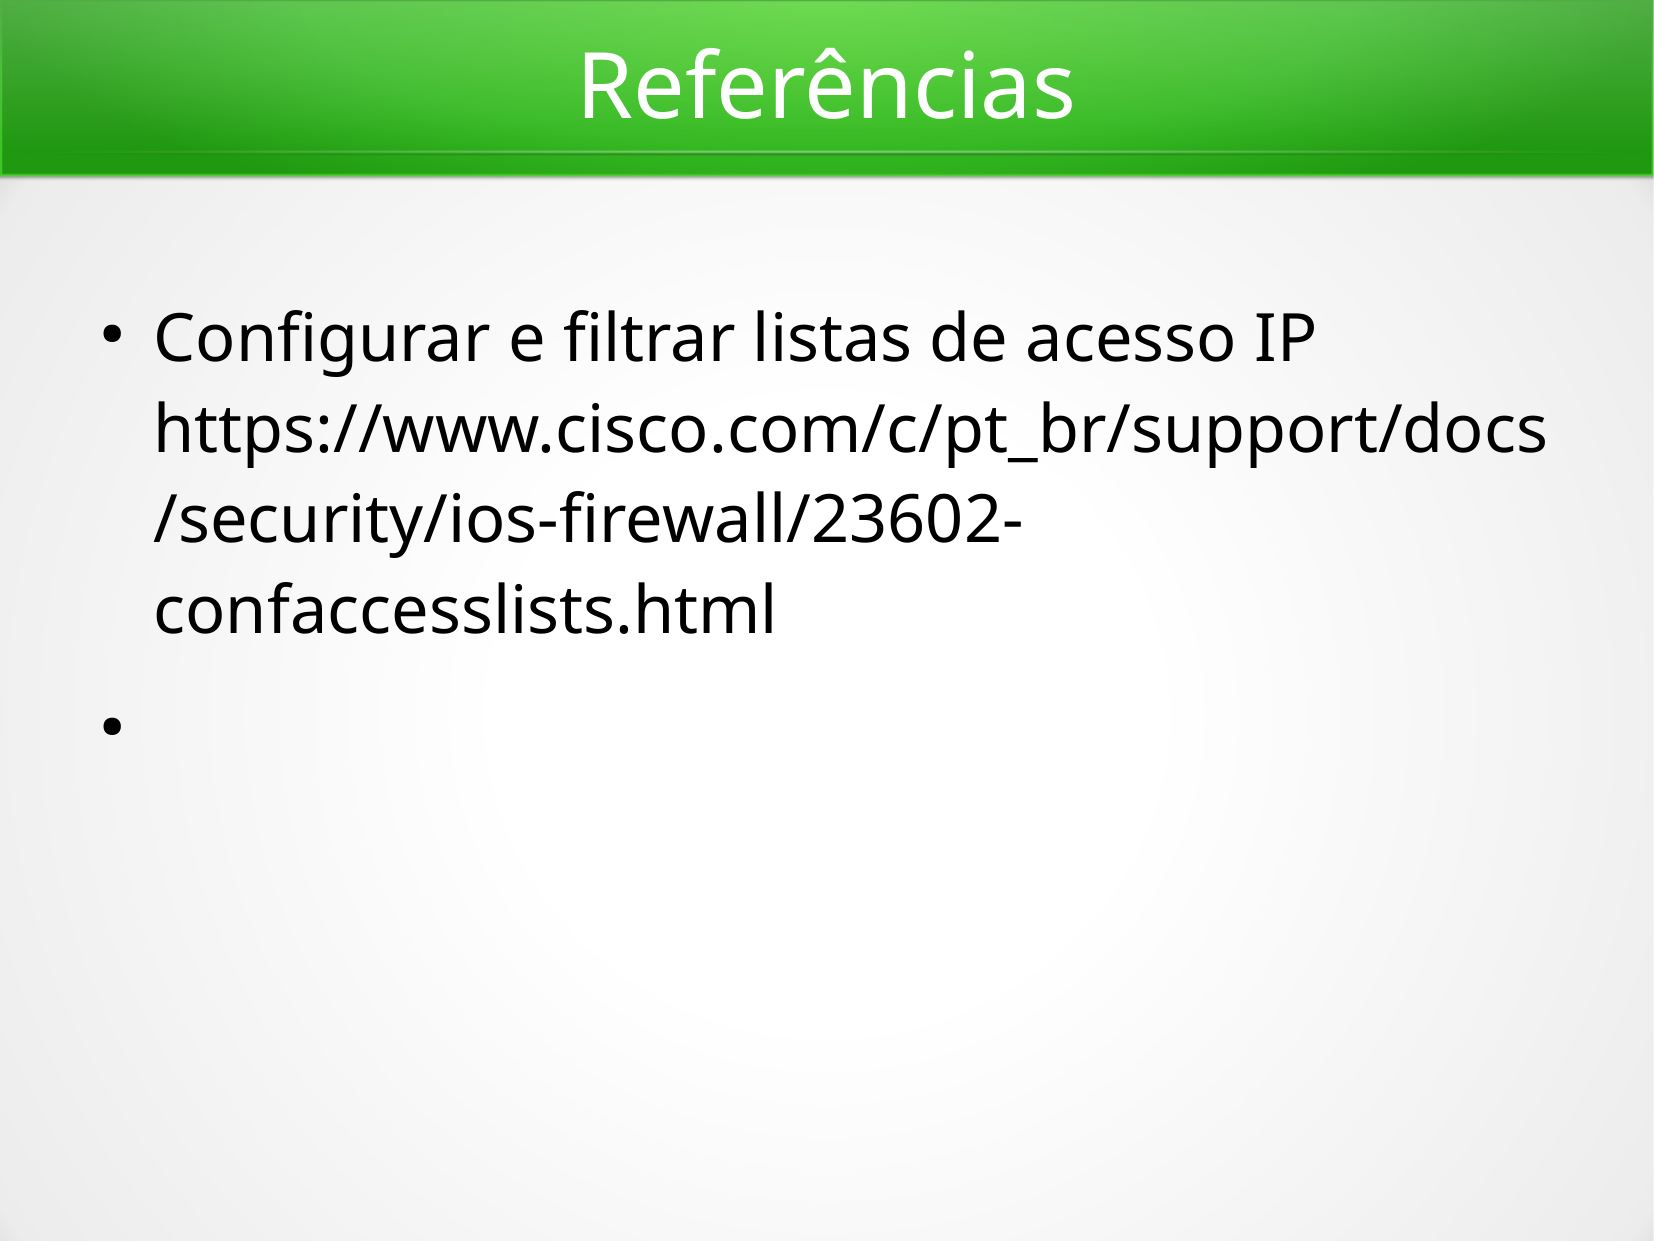

# Referências
Configurar e filtrar listas de acesso IP https://www.cisco.com/c/pt_br/support/docs/security/ios-firewall/23602-confaccesslists.html